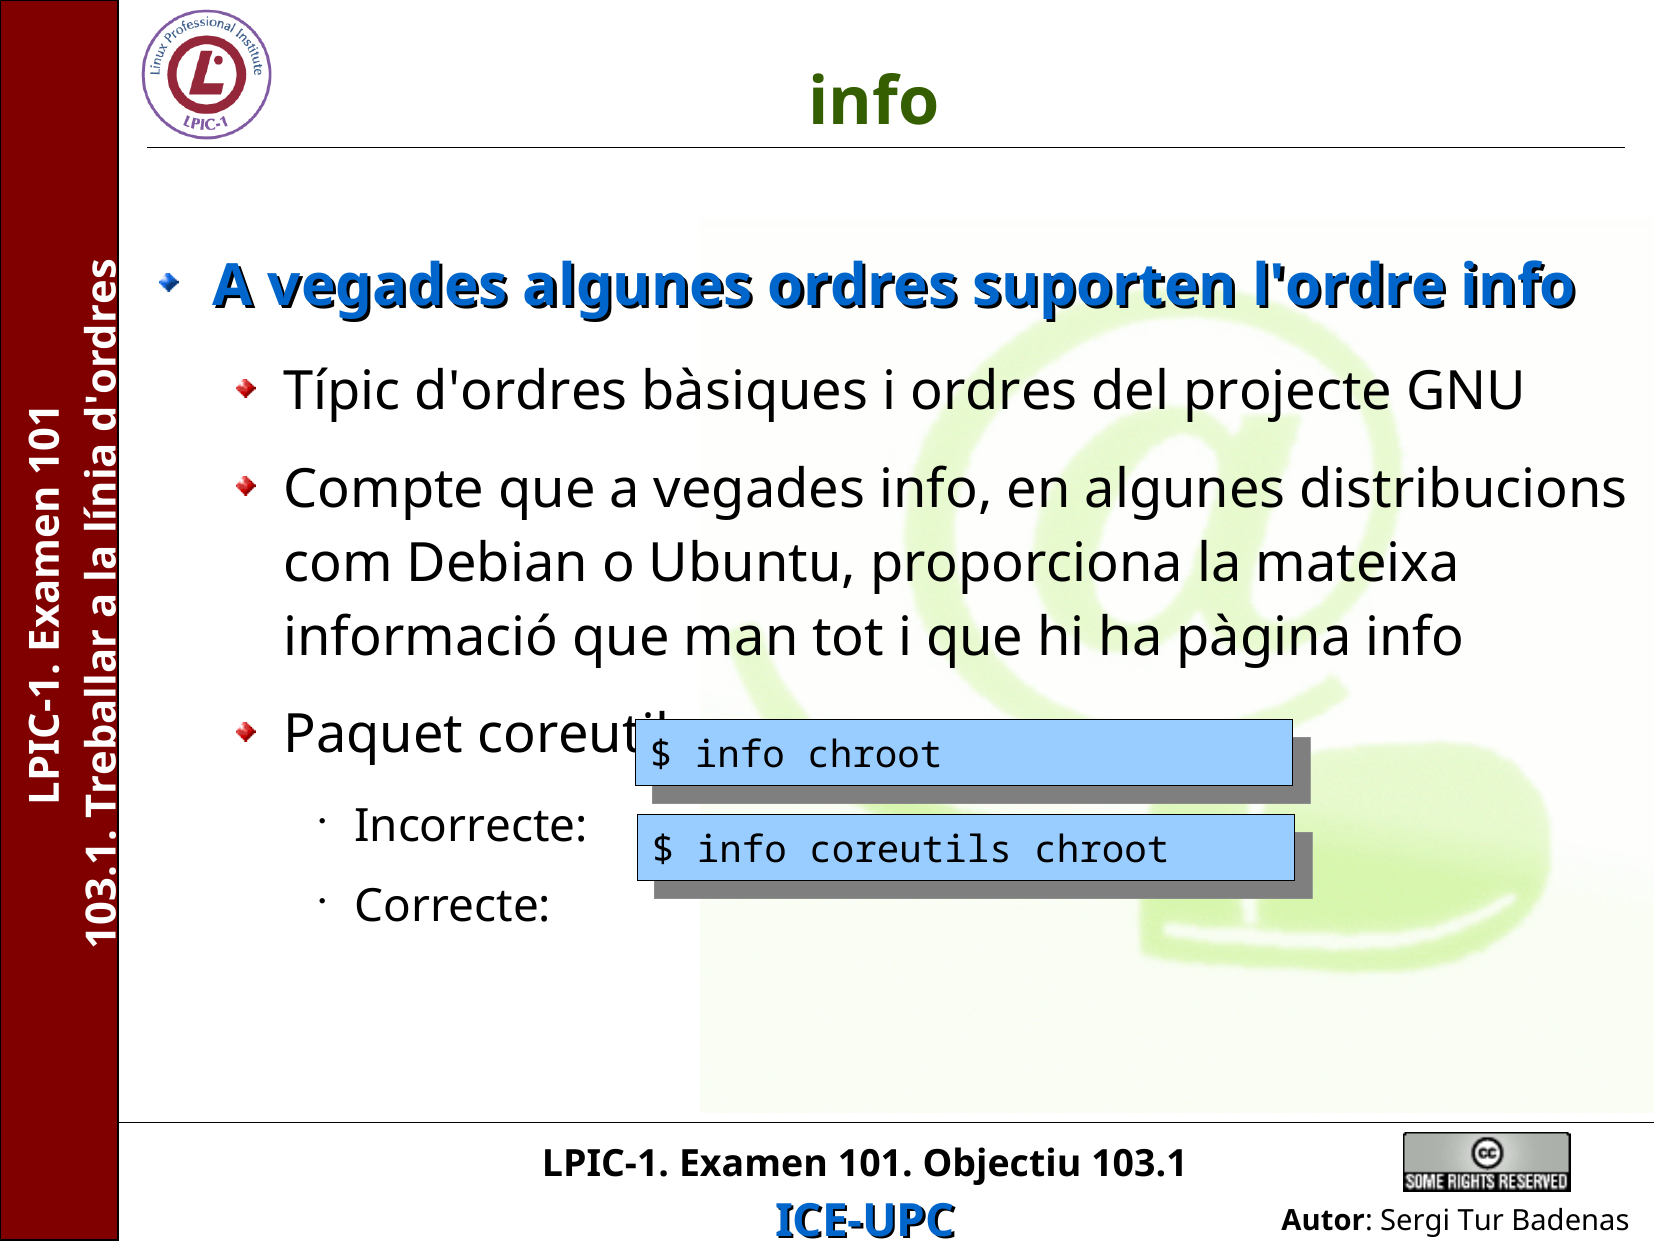

# info
A vegades algunes ordres suporten l'ordre info
Típic d'ordres bàsiques i ordres del projecte GNU
Compte que a vegades info, en algunes distribucions com Debian o Ubuntu, proporciona la mateixa informació que man tot i que hi ha pàgina info
Paquet coreutils
Incorrecte:
Correcte:
$ info chroot
$ info coreutils chroot